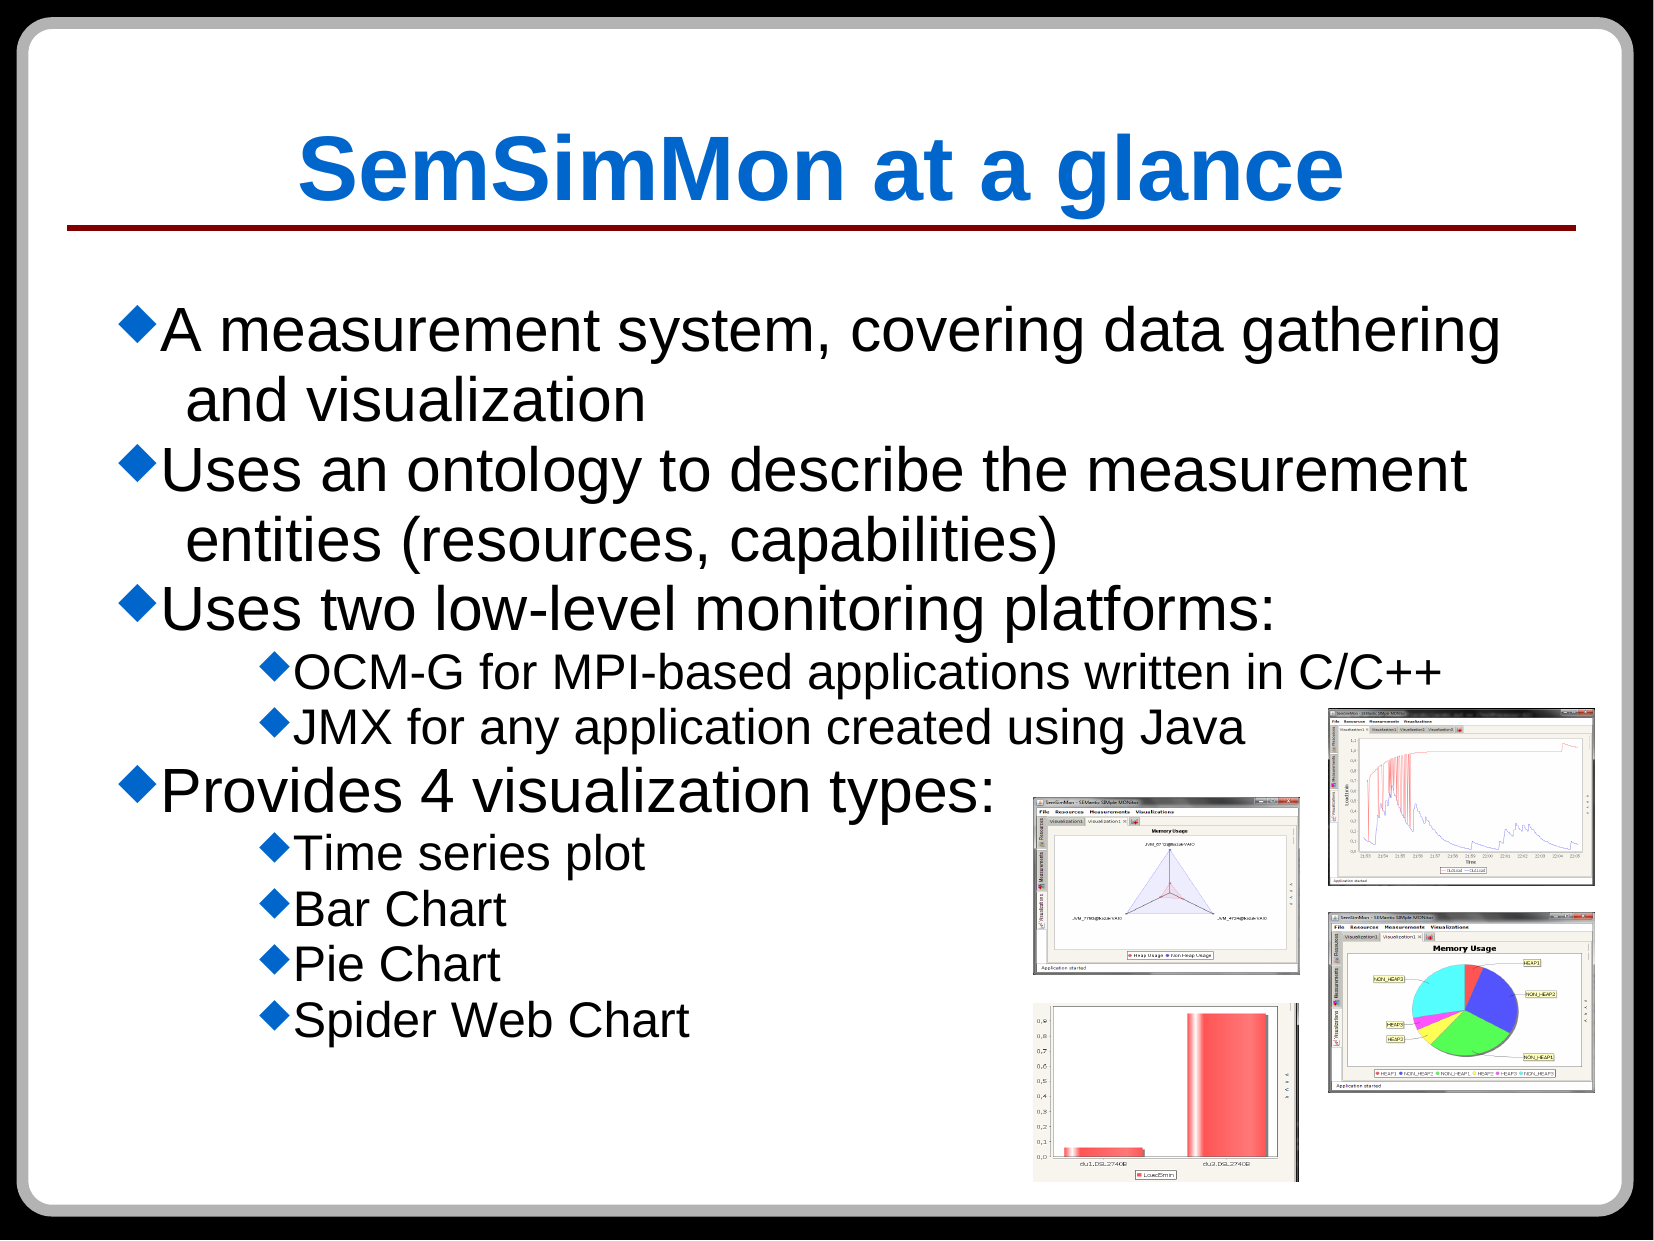

# SemSimMon at a glance
A measurement system, covering data gathering and visualization
Uses an ontology to describe the measurement entities (resources, capabilities)
Uses two low-level monitoring platforms:
OCM-G for MPI-based applications written in C/C++
JMX for any application created using Java
Provides 4 visualization types:
Time series plot
Bar Chart
Pie Chart
Spider Web Chart